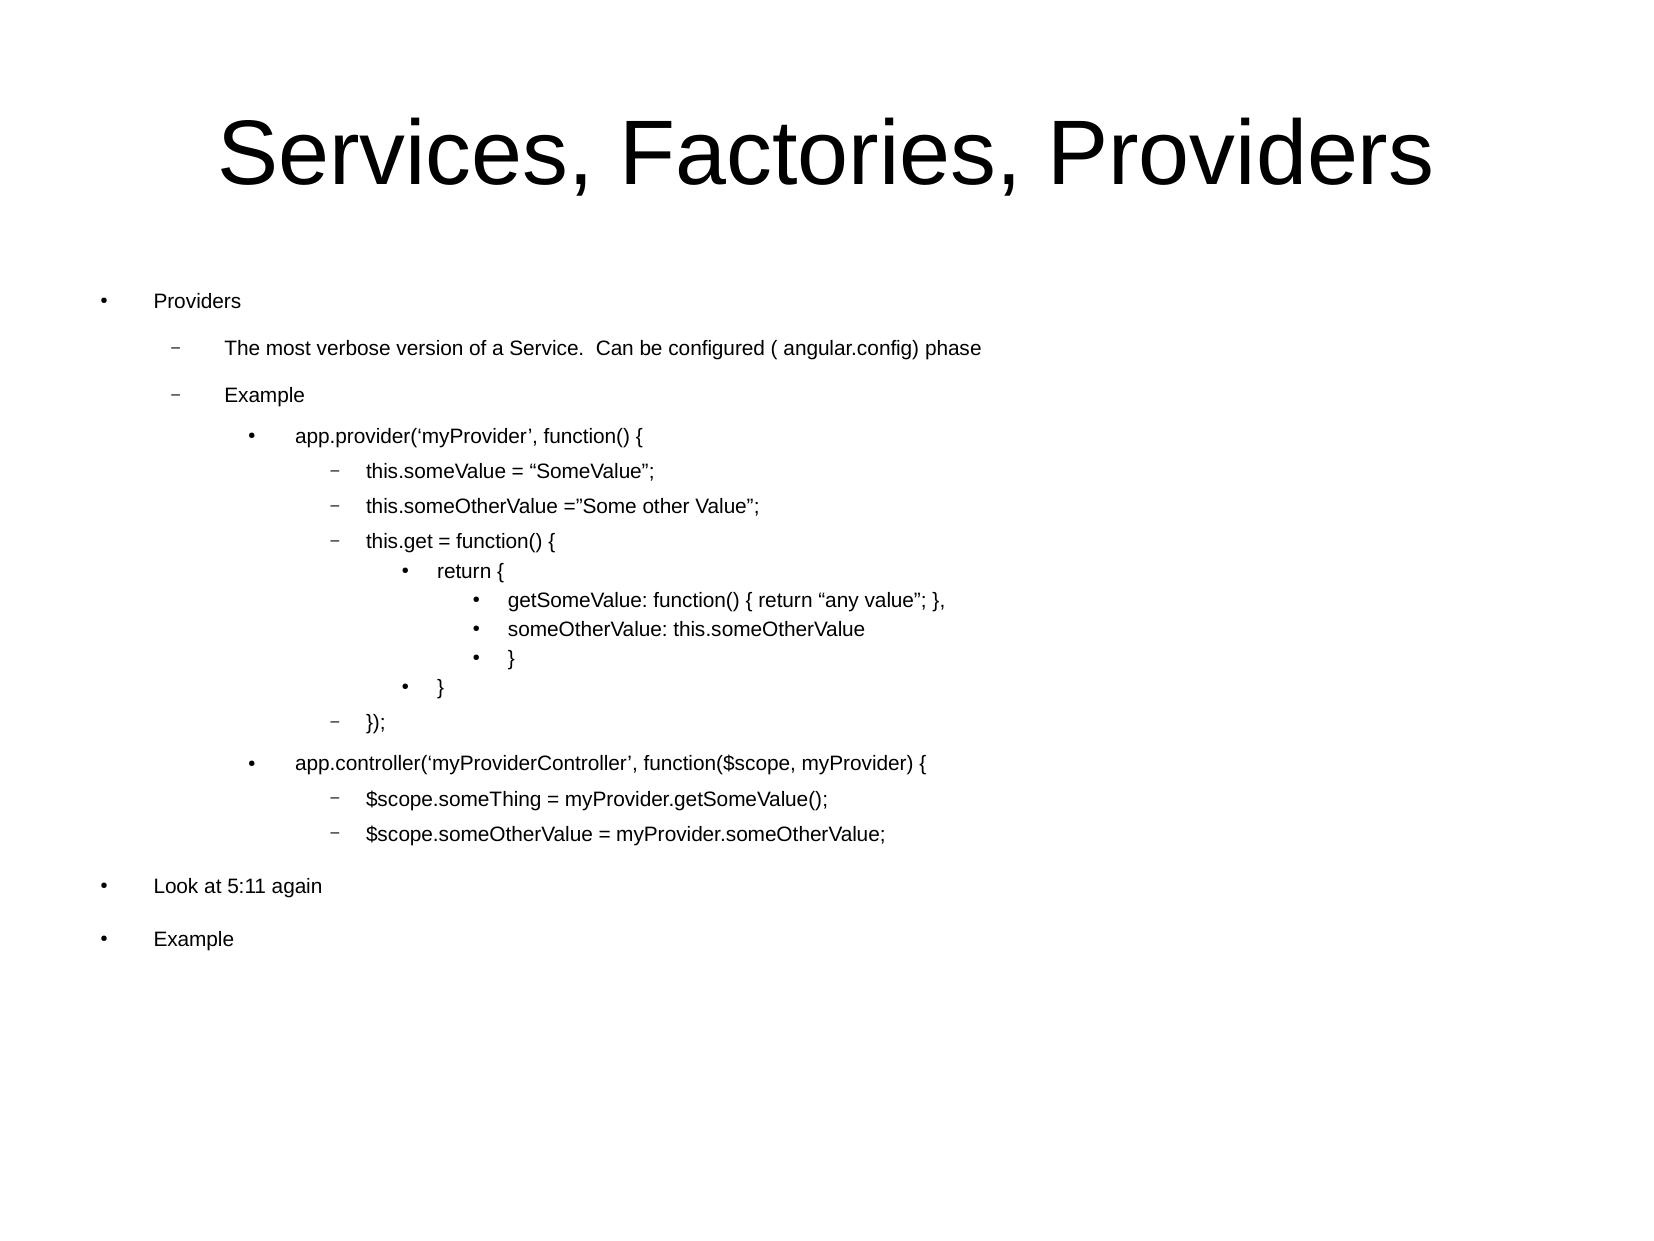

# Services, Factories, Providers
Providers
The most verbose version of a Service. Can be configured ( angular.config) phase
Example
app.provider(‘myProvider’, function() {
this.someValue = “SomeValue”;
this.someOtherValue =”Some other Value”;
this.get = function() {
return {
getSomeValue: function() { return “any value”; },
someOtherValue: this.someOtherValue
}
}
});
app.controller(‘myProviderController’, function($scope, myProvider) {
$scope.someThing = myProvider.getSomeValue();
$scope.someOtherValue = myProvider.someOtherValue;
Look at 5:11 again
Example